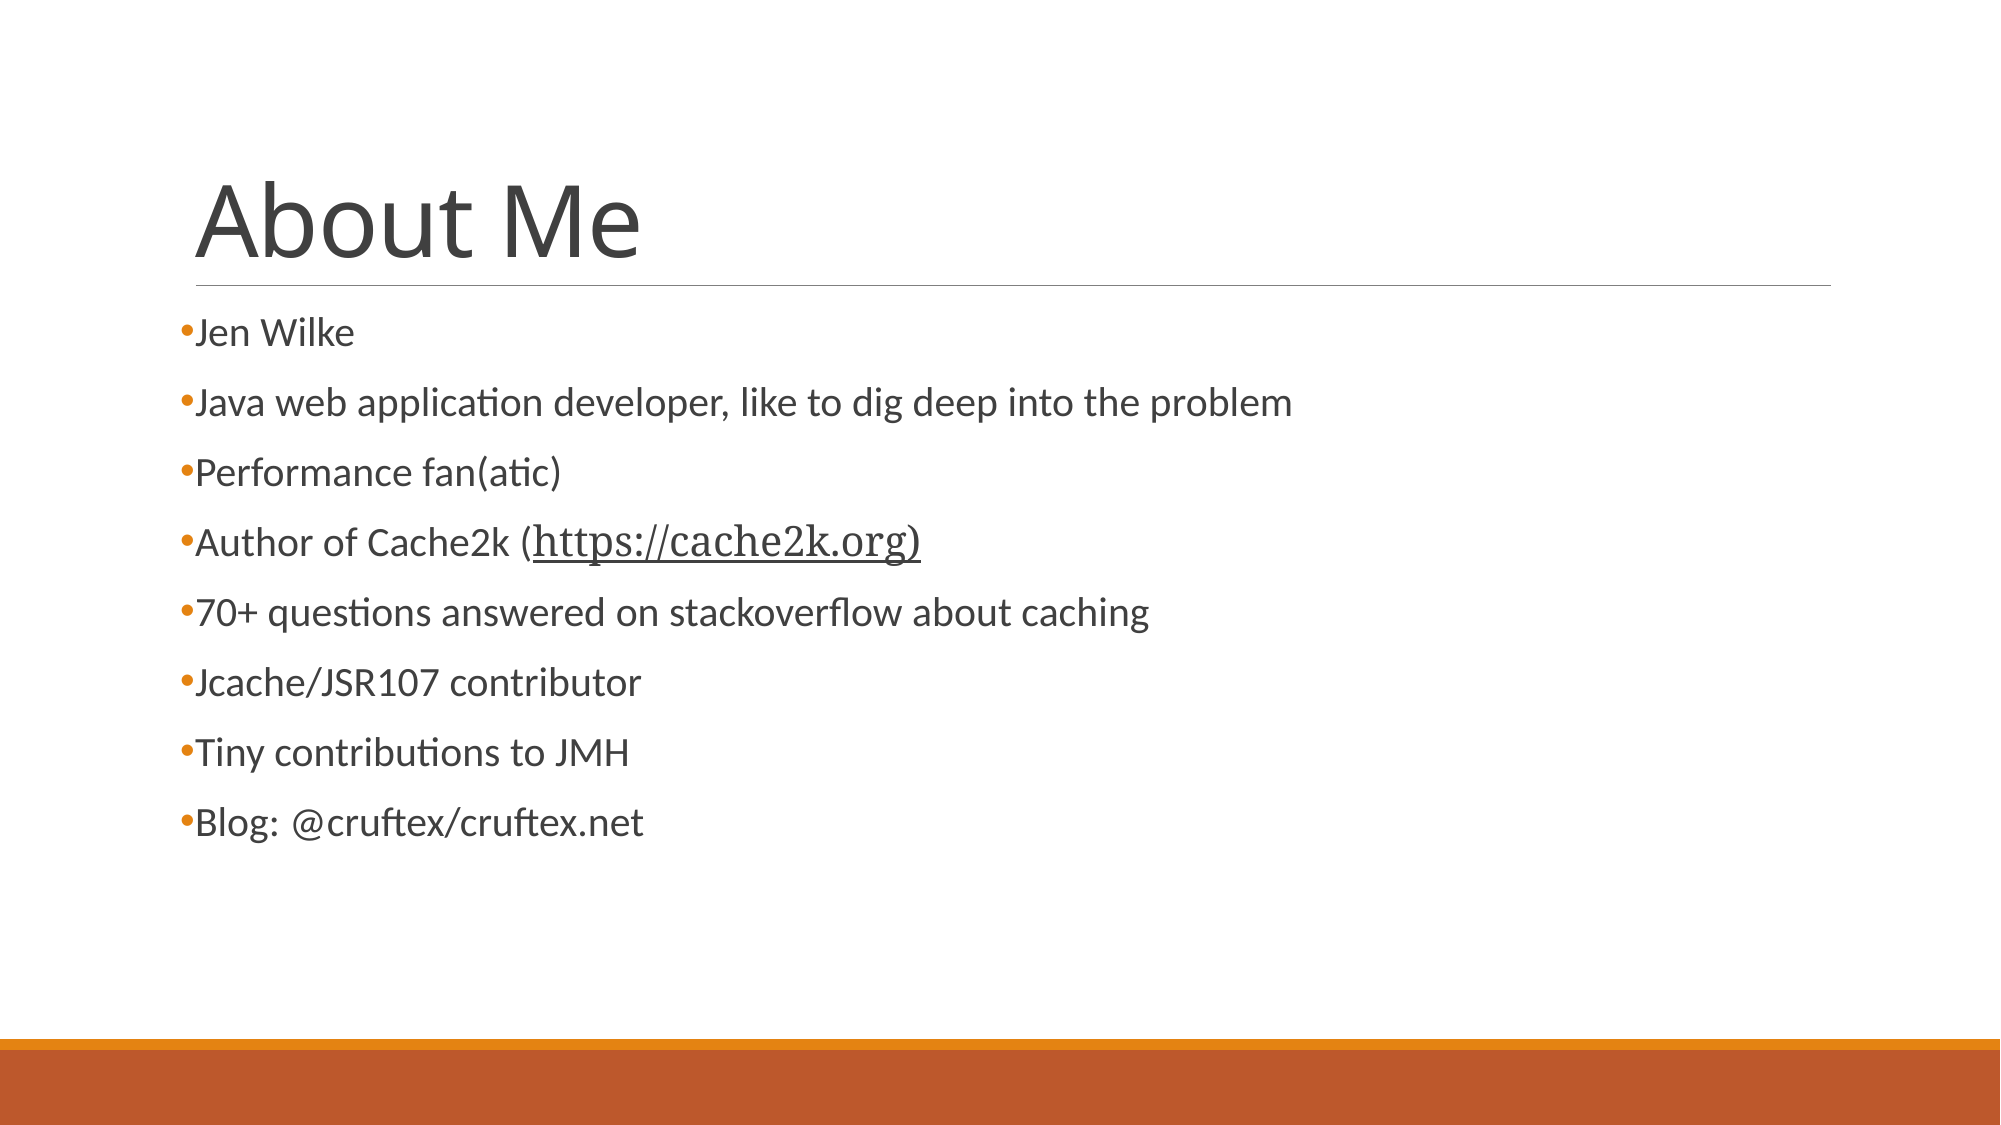

# About Me
Jen Wilke
Java web application developer, like to dig deep into the problem
Performance fan(atic)
Author of Cache2k (https://cache2k.org)
70+ questions answered on stackoverflow about caching
Jcache/JSR107 contributor
Tiny contributions to JMH
Blog: @cruftex/cruftex.net